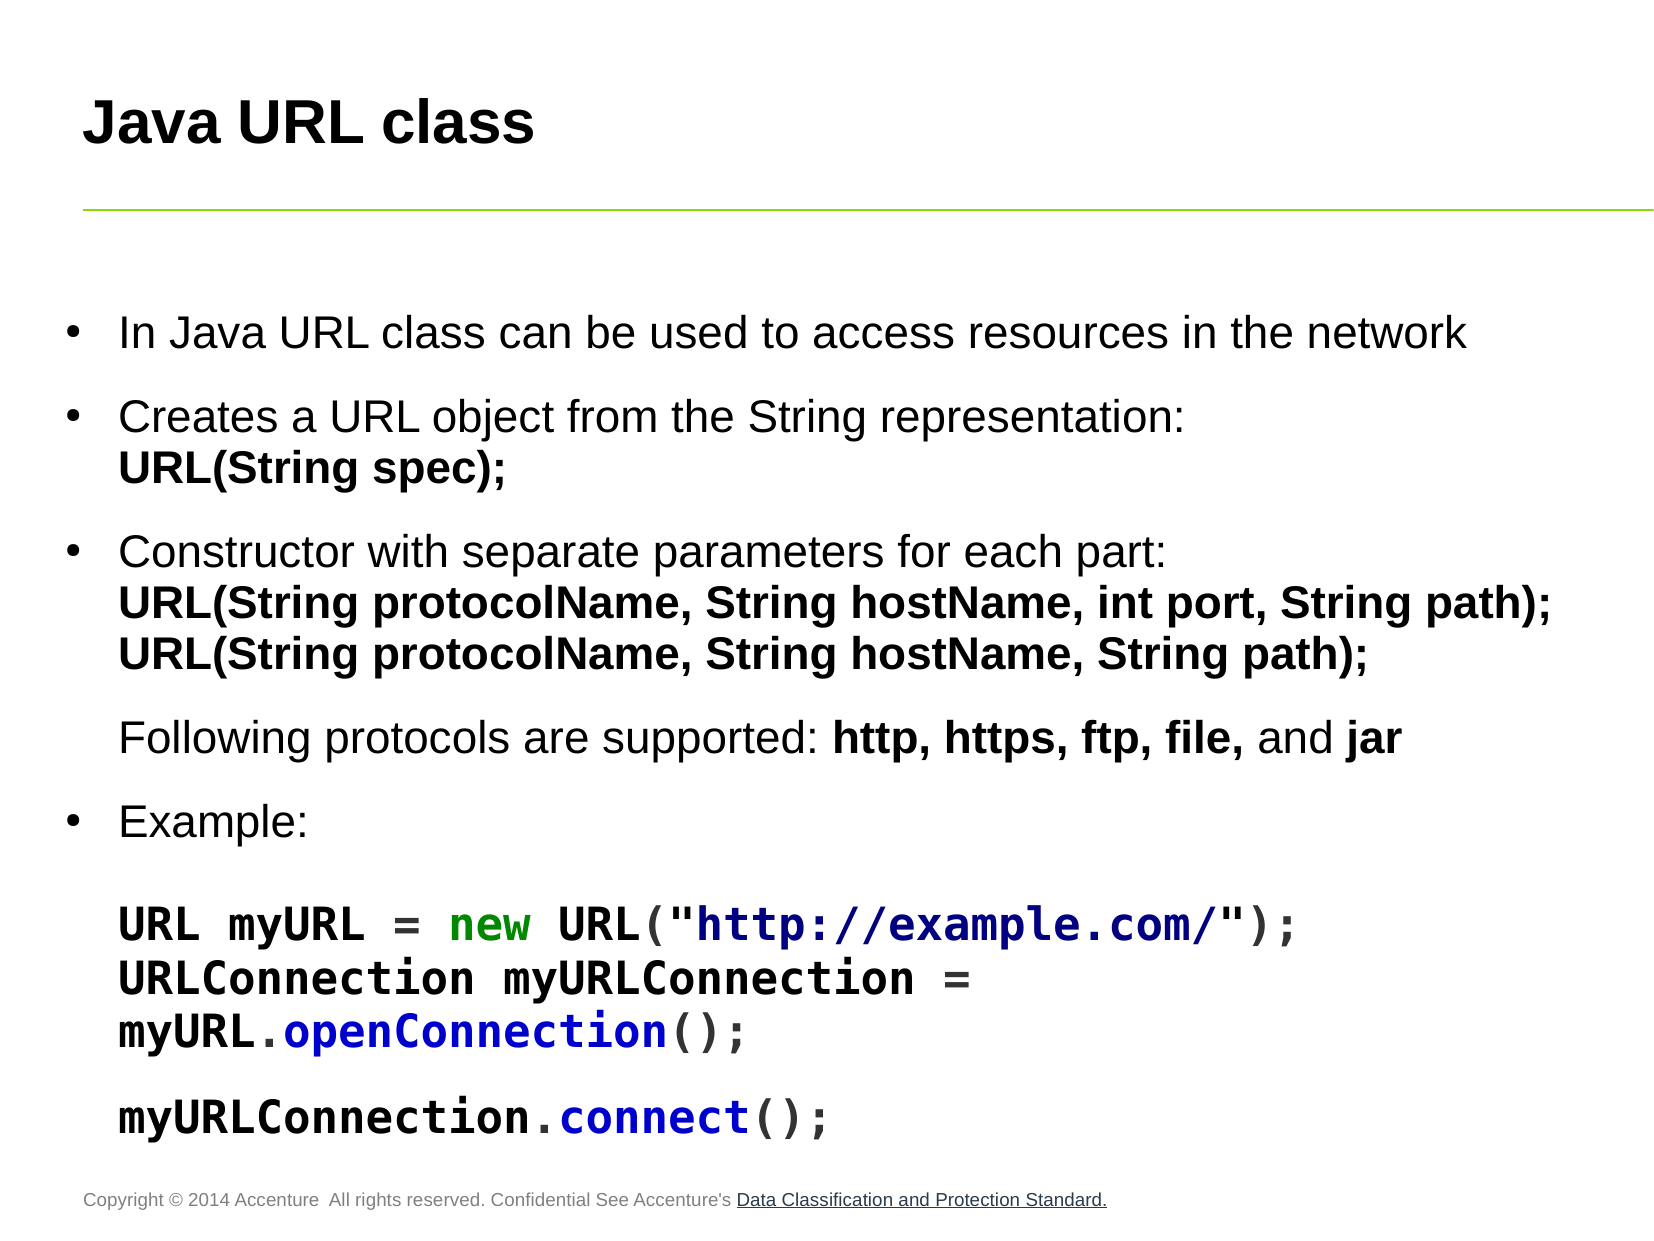

# Java URL class
In Java URL class can be used to access resources in the network
Creates a URL object from the String representation:
URL(String spec);
Constructor with separate parameters for each part:
URL(String protocolName, String hostName, int port, String path);
URL(String protocolName, String hostName, String path);
Following protocols are supported: http, https, ftp, file, and jar
Example:
URL myURL = new URL("http://example.com/");
URLConnection myURLConnection = myURL.openConnection();
myURLConnection.connect();